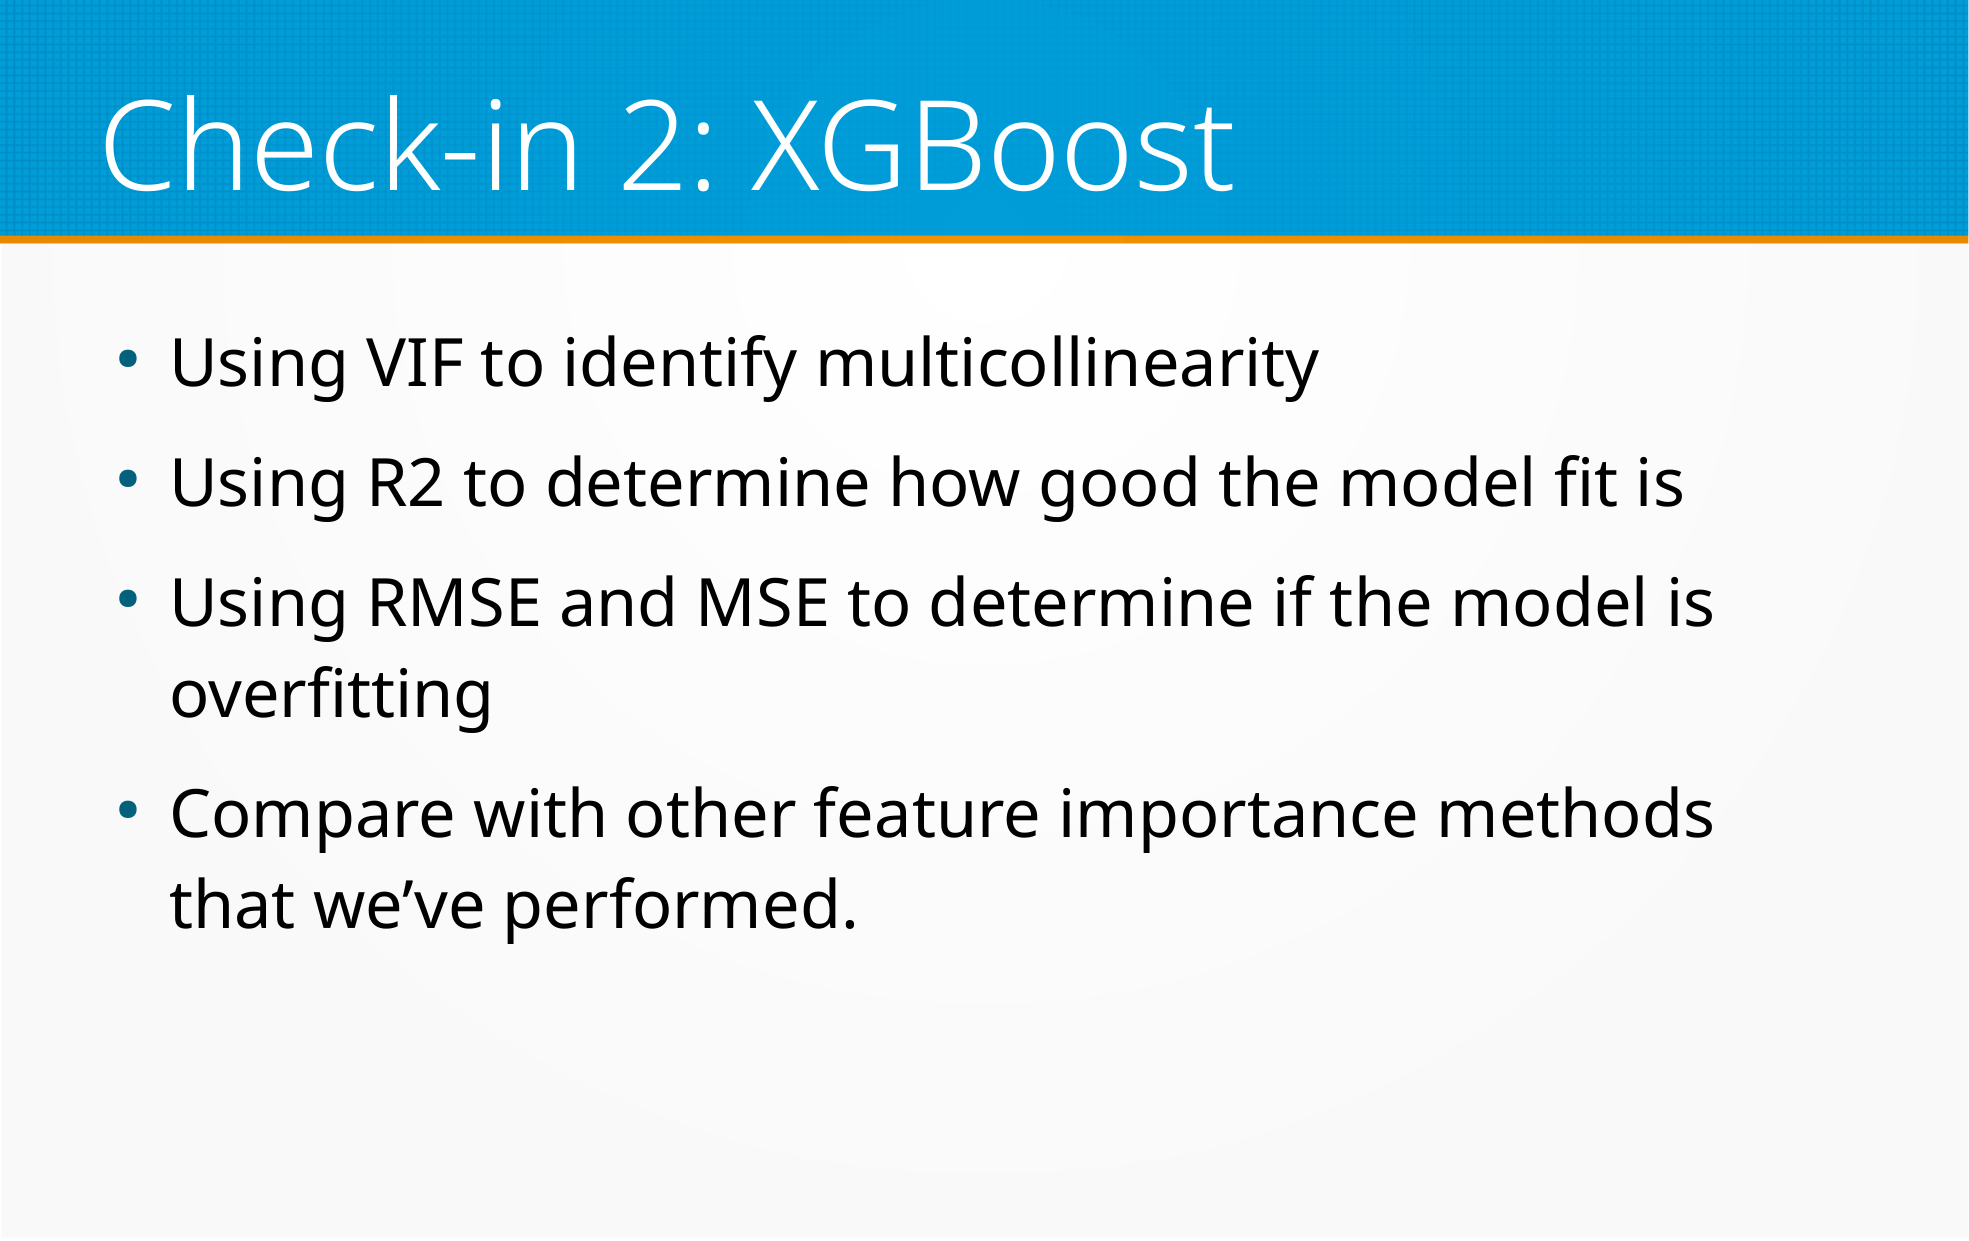

# Check-in 2: XGBoost
Using VIF to identify multicollinearity
Using R2 to determine how good the model fit is
Using RMSE and MSE to determine if the model is overfitting
Compare with other feature importance methods that we’ve performed.